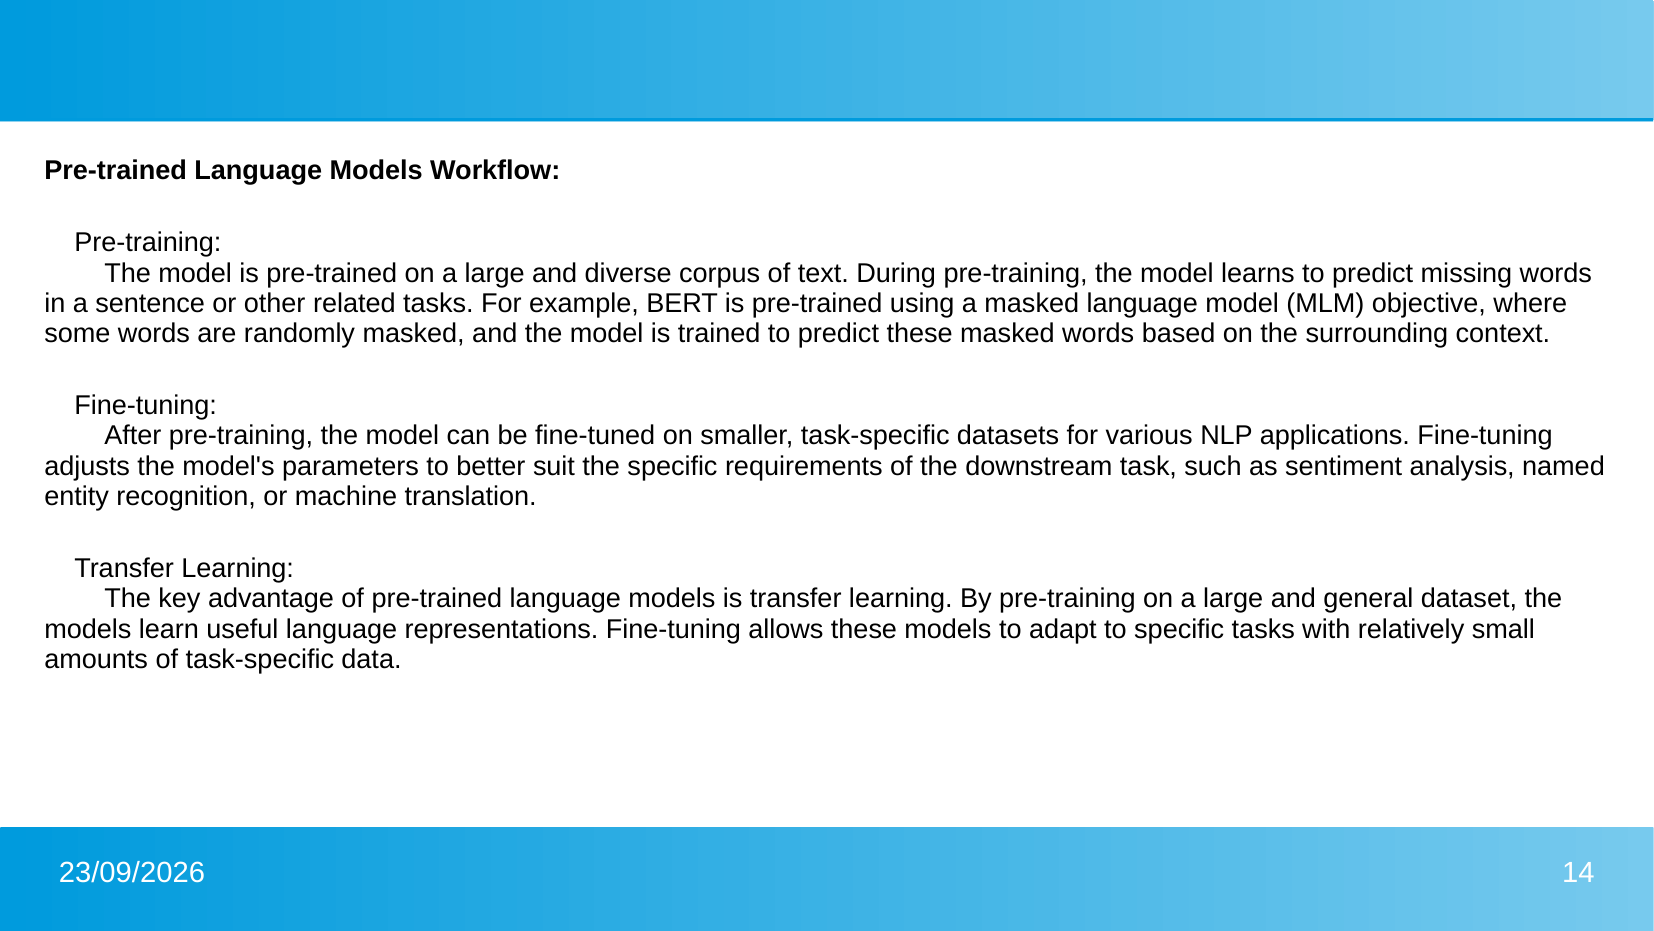

#
Pre-trained Language Models Workflow:
 Pre-training:
 The model is pre-trained on a large and diverse corpus of text. During pre-training, the model learns to predict missing words in a sentence or other related tasks. For example, BERT is pre-trained using a masked language model (MLM) objective, where some words are randomly masked, and the model is trained to predict these masked words based on the surrounding context.
 Fine-tuning:
 After pre-training, the model can be fine-tuned on smaller, task-specific datasets for various NLP applications. Fine-tuning adjusts the model's parameters to better suit the specific requirements of the downstream task, such as sentiment analysis, named entity recognition, or machine translation.
 Transfer Learning:
 The key advantage of pre-trained language models is transfer learning. By pre-training on a large and general dataset, the models learn useful language representations. Fine-tuning allows these models to adapt to specific tasks with relatively small amounts of task-specific data.
14